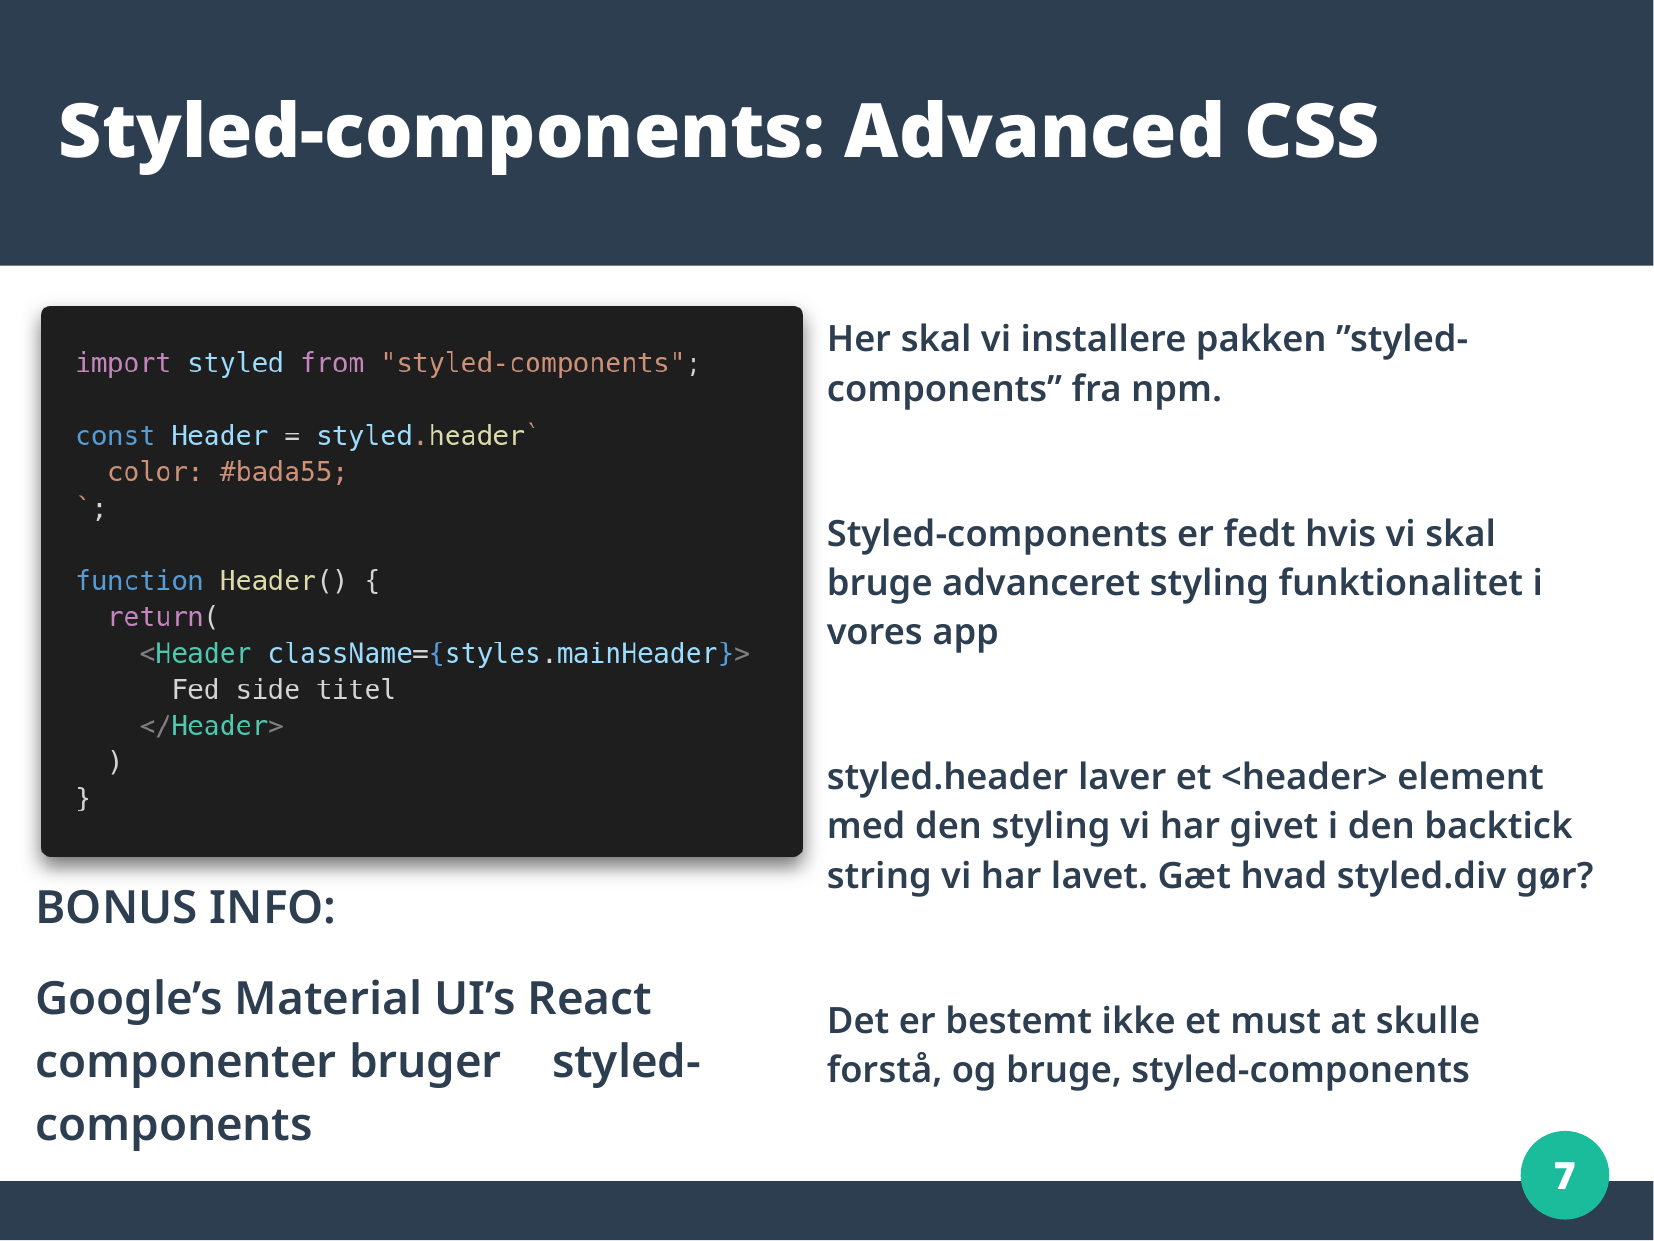

# Styled-components: Advanced CSS
Her skal vi installere pakken ”styled-components” fra npm.
Styled-components er fedt hvis vi skal bruge advanceret styling funktionalitet i vores app
styled.header laver et <header> element med den styling vi har givet i den backtick string vi har lavet. Gæt hvad styled.div gør?
Det er bestemt ikke et must at skulle forstå, og bruge, styled-components
BONUS INFO:
Google’s Material UI’s React componenter bruger 	styled-components
7